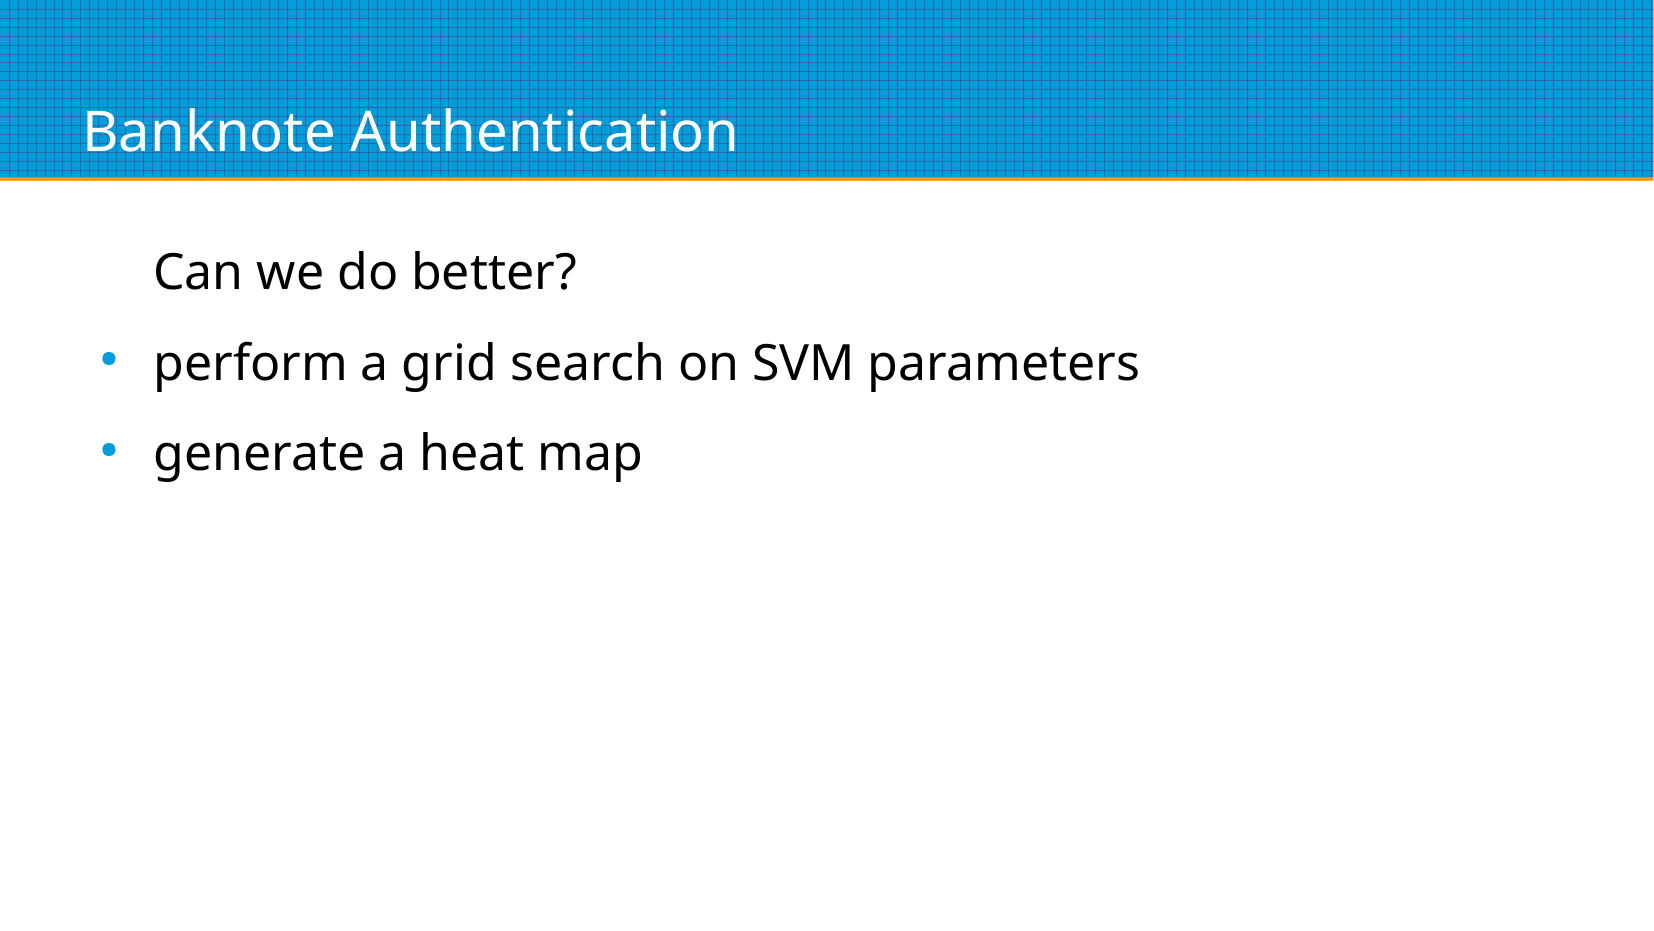

# Banknote Authentication
Can we do better?
perform a grid search on SVM parameters
generate a heat map